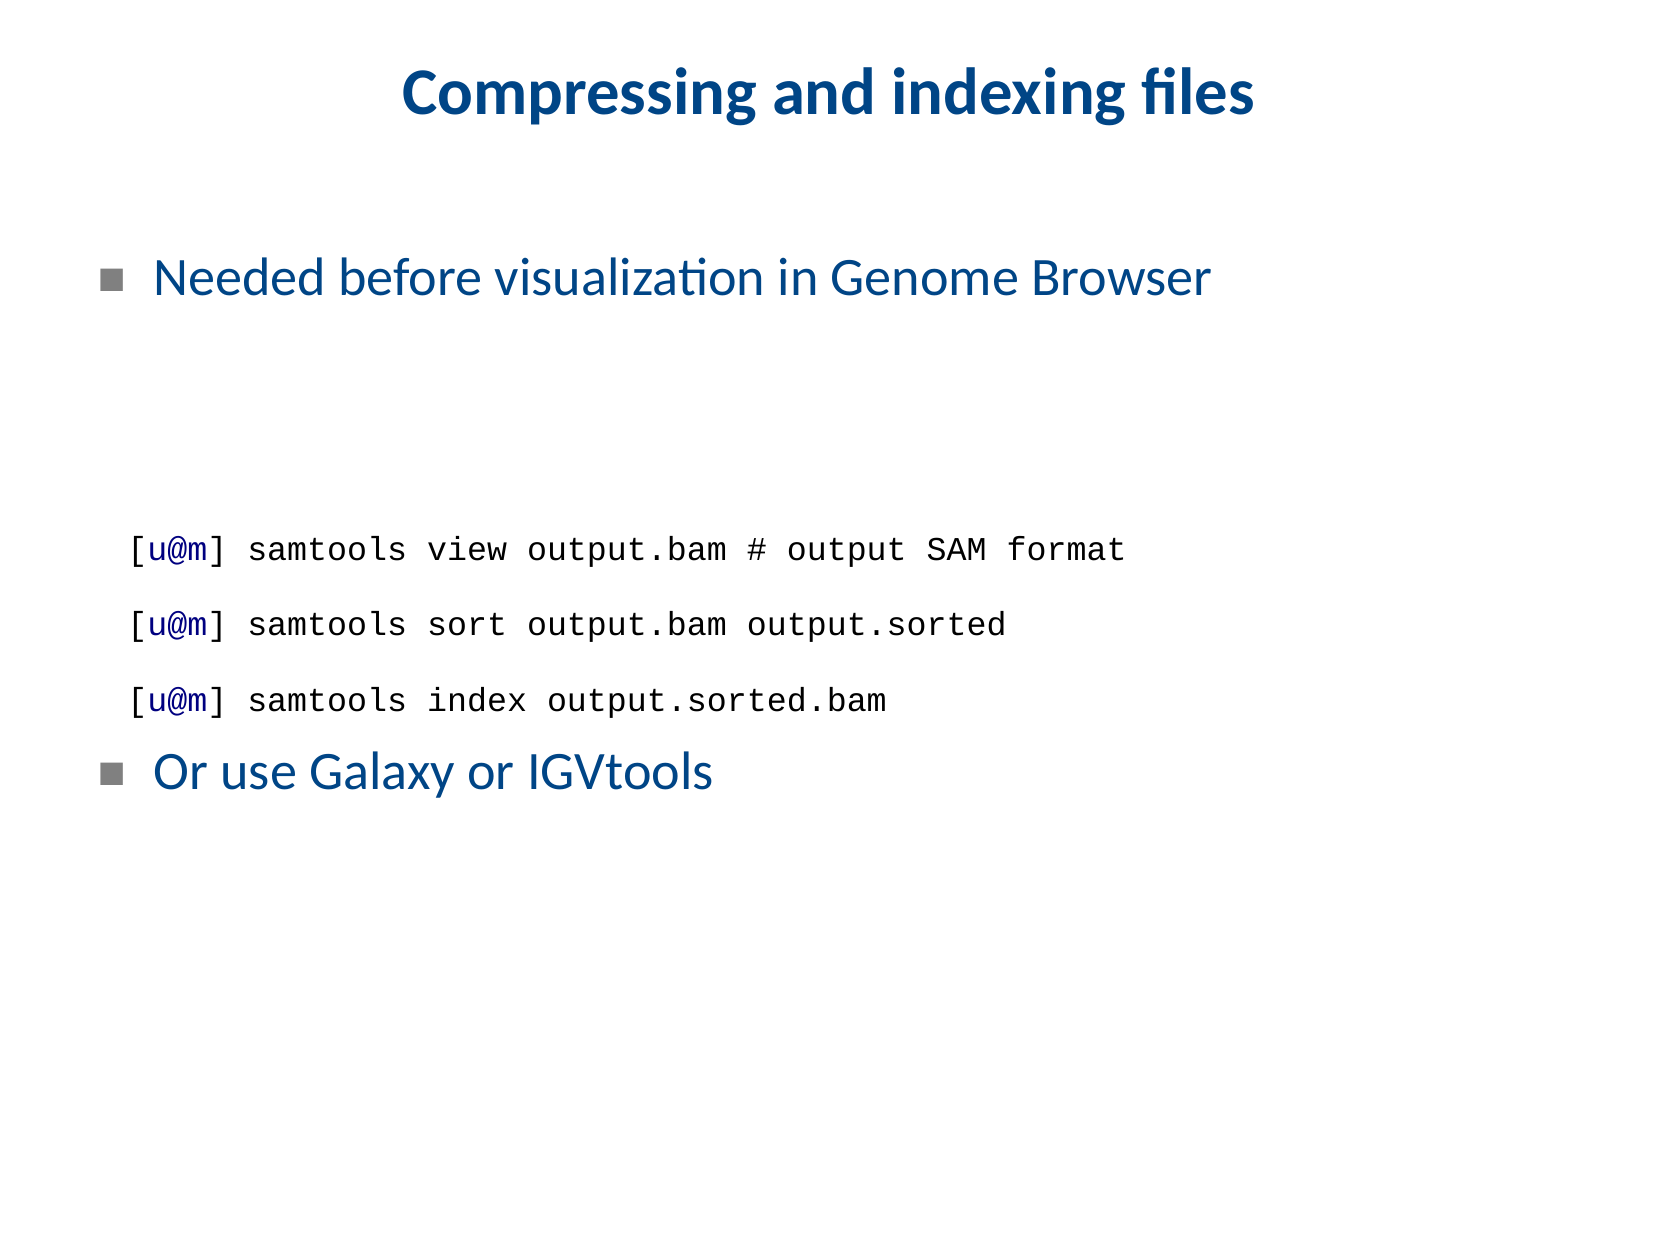

# Compressing and indexing files
Needed before visualization in Genome Browser
Or use Galaxy or IGVtools
[u@m] samtools view output.bam # output SAM format
[u@m] samtools sort output.bam output.sorted
[u@m] samtools index output.sorted.bam